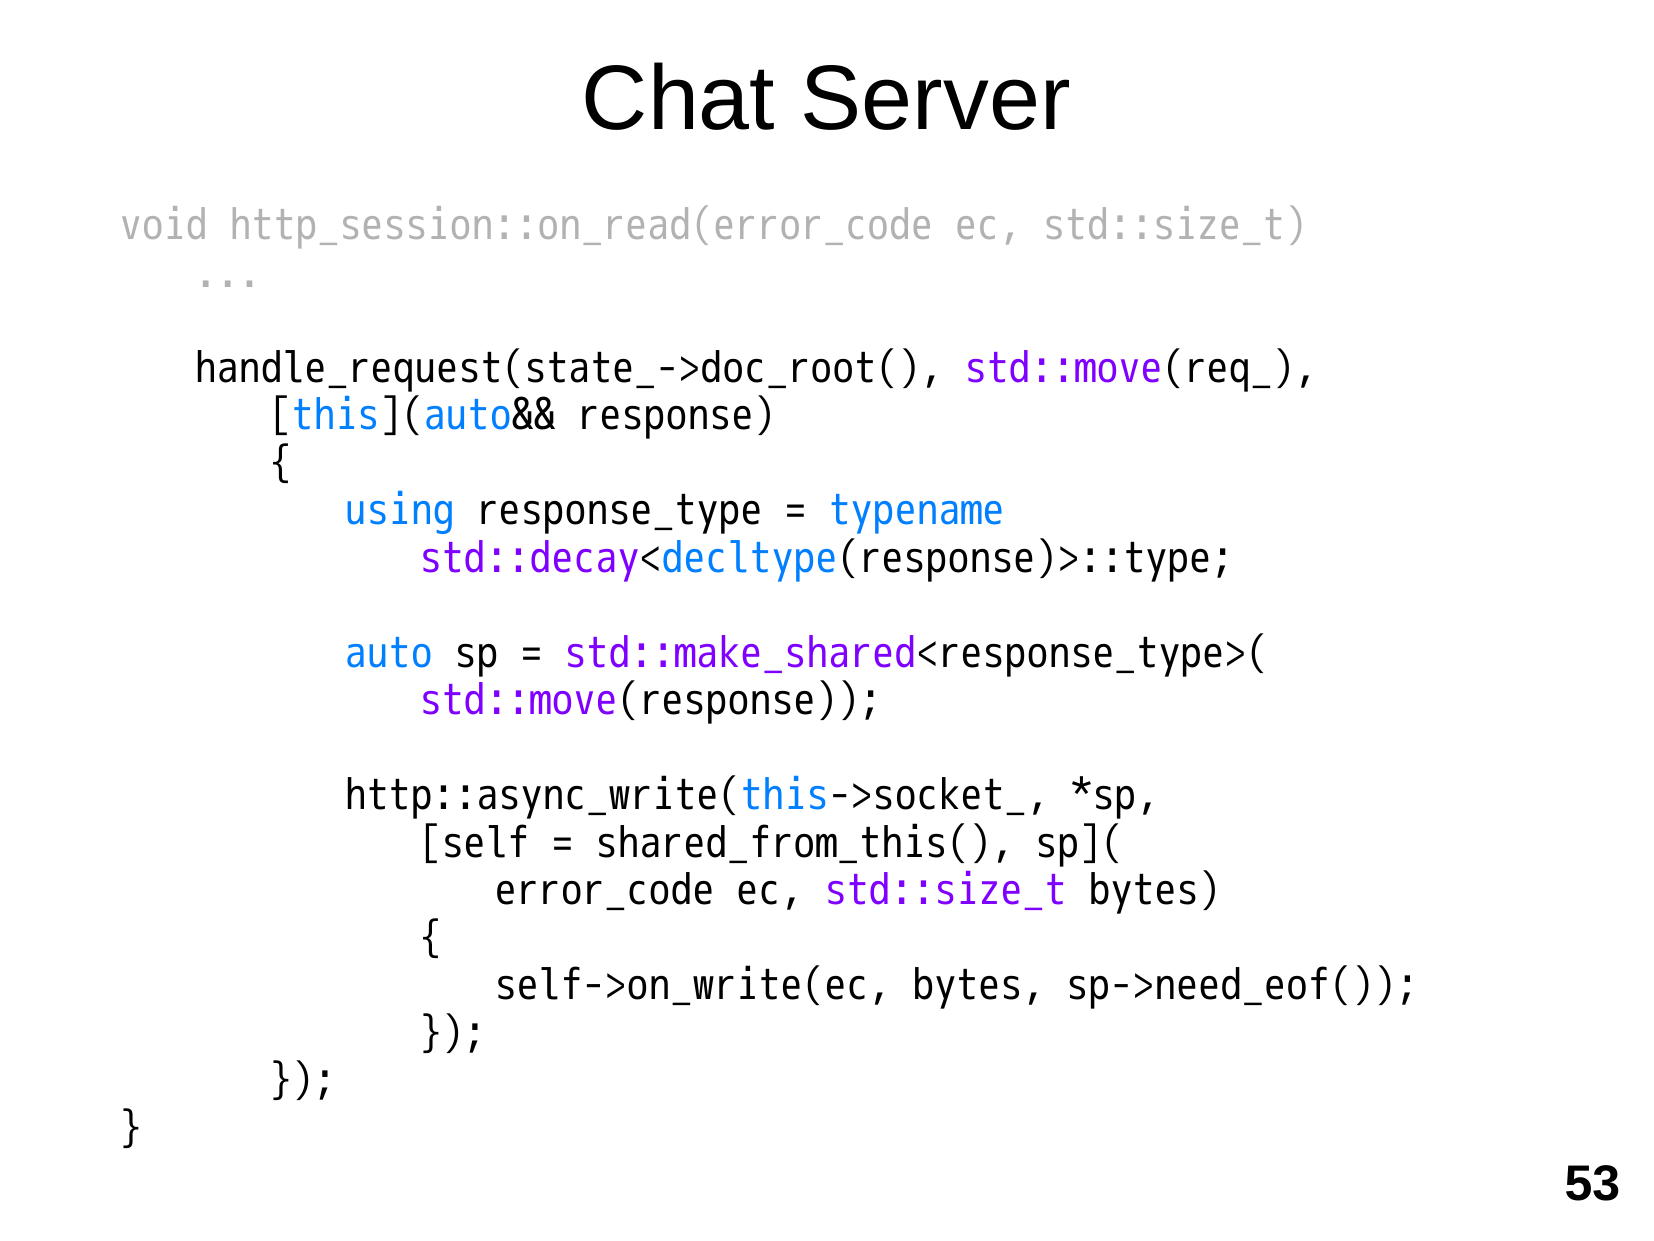

# Chat Server
void http_session::on_read(error_code ec, std::size_t)
	...
	handle_request(state_->doc_root(), std::move(req_),
		[this](auto&& response)
		{
			using response_type = typename
				std::decay<decltype(response)>::type;
			auto sp = std::make_shared<response_type>(
				std::move(response));
			http::async_write(this->socket_, *sp,
				[self = shared_from_this(), sp](
					error_code ec, std::size_t bytes)
				{
					self->on_write(ec, bytes, sp->need_eof());
				});
		});
}
53